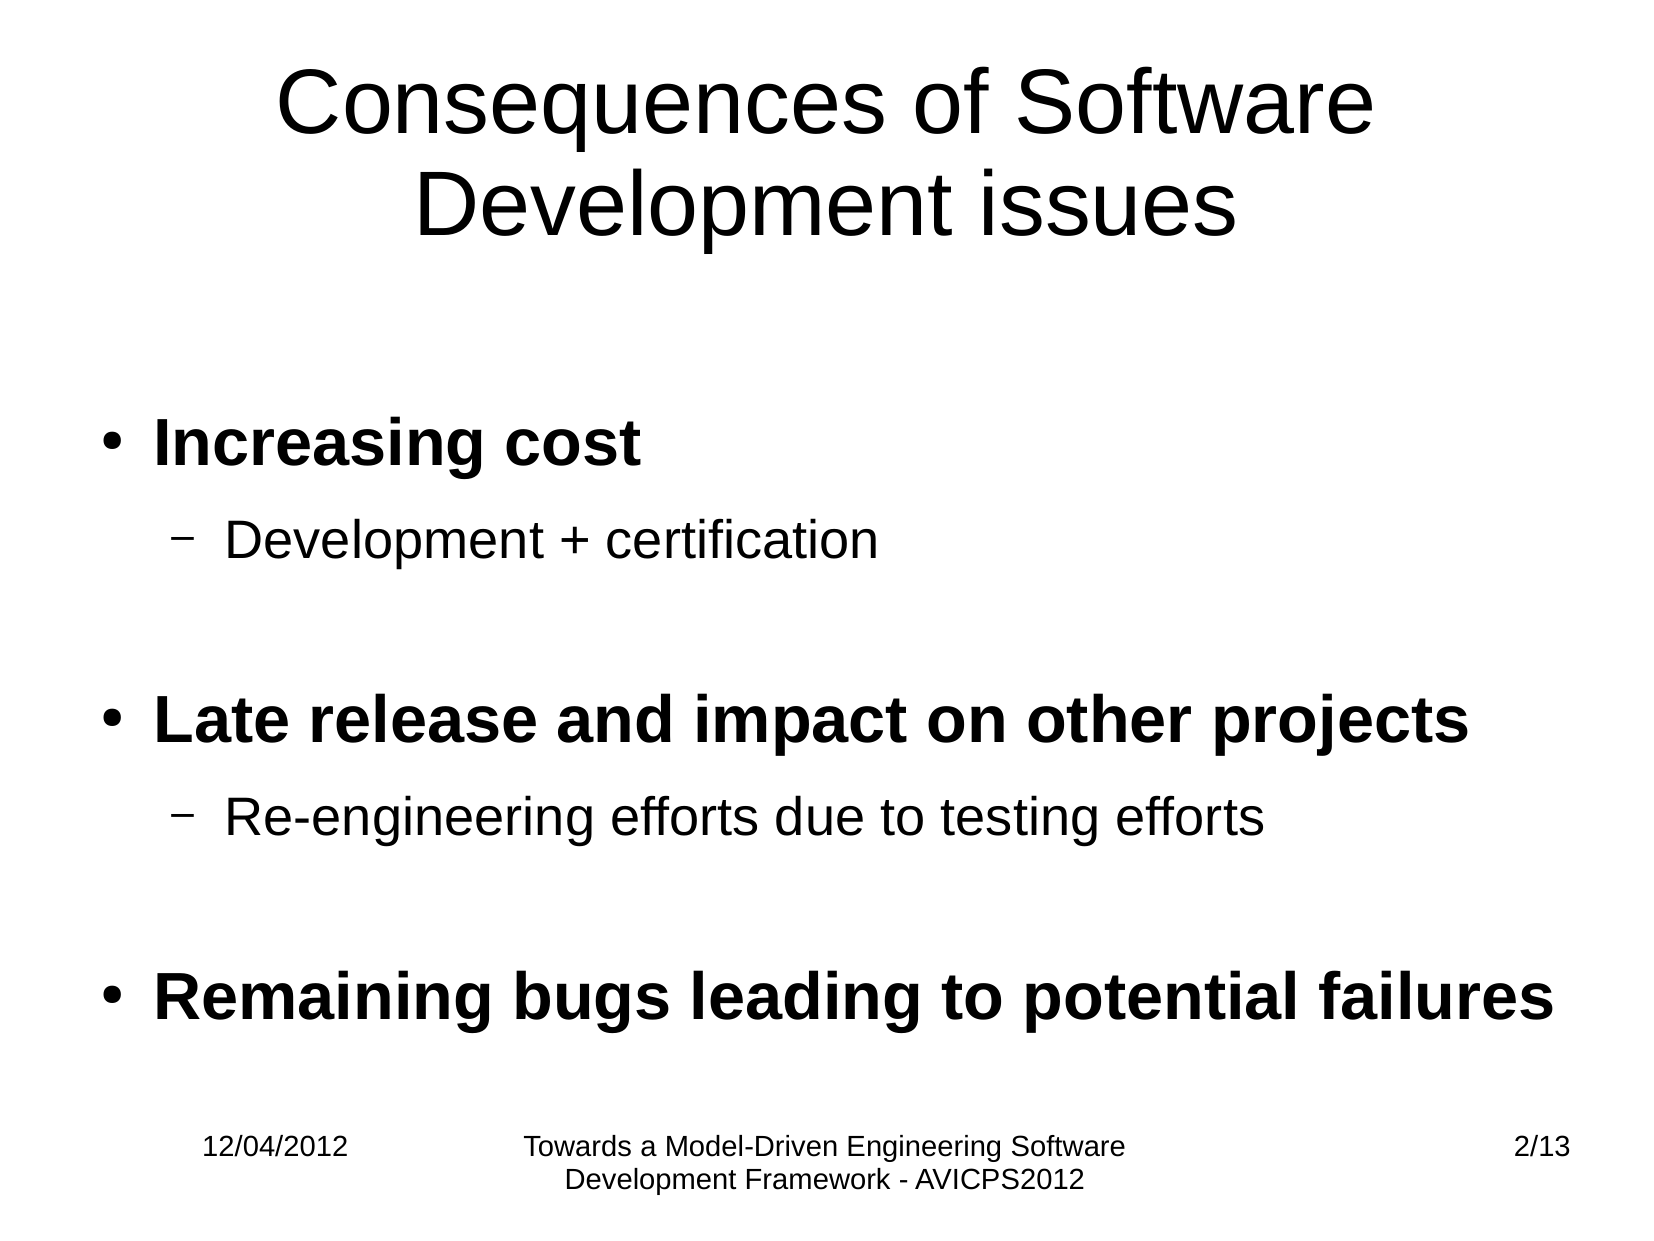

# Consequences of Software Development issues
Increasing cost
Development + certification
Late release and impact on other projects
Re-engineering efforts due to testing efforts
Remaining bugs leading to potential failures
2